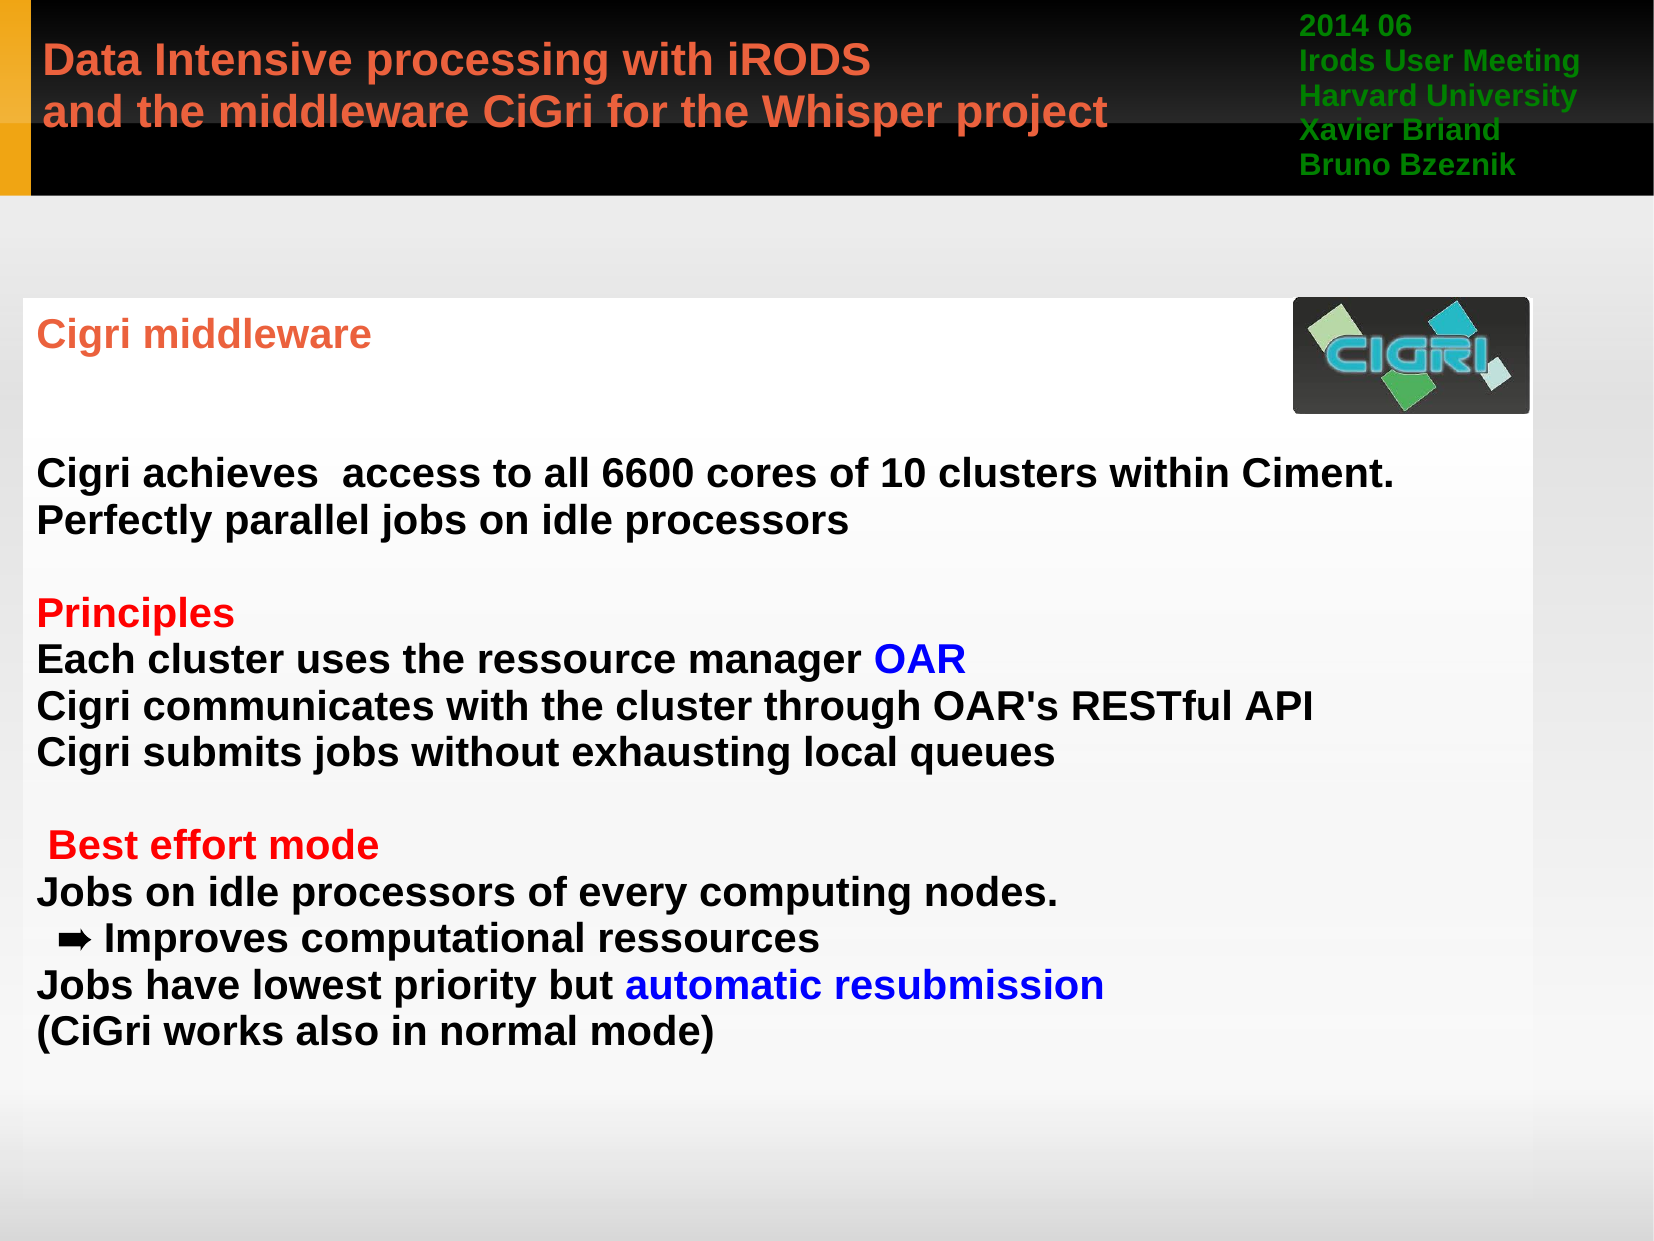

2014 06
Irods User Meeting
Harvard University
Xavier Briand
Bruno Bzeznik
 Data Intensive processing with iRODS
 and the middleware CiGri for the Whisper project
# Cigri middleware
Cigri achieves access to all 6600 cores of 10 clusters within Ciment.
Perfectly parallel jobs on idle processors
Principles
Each cluster uses the ressource manager OAR
Cigri communicates with the cluster through OAR's RESTful API
Cigri submits jobs without exhausting local queues
 Best effort mode
Jobs on idle processors of every computing nodes.
 à Improves computational ressources
Jobs have lowest priority but automatic resubmission
(CiGri works also in normal mode)